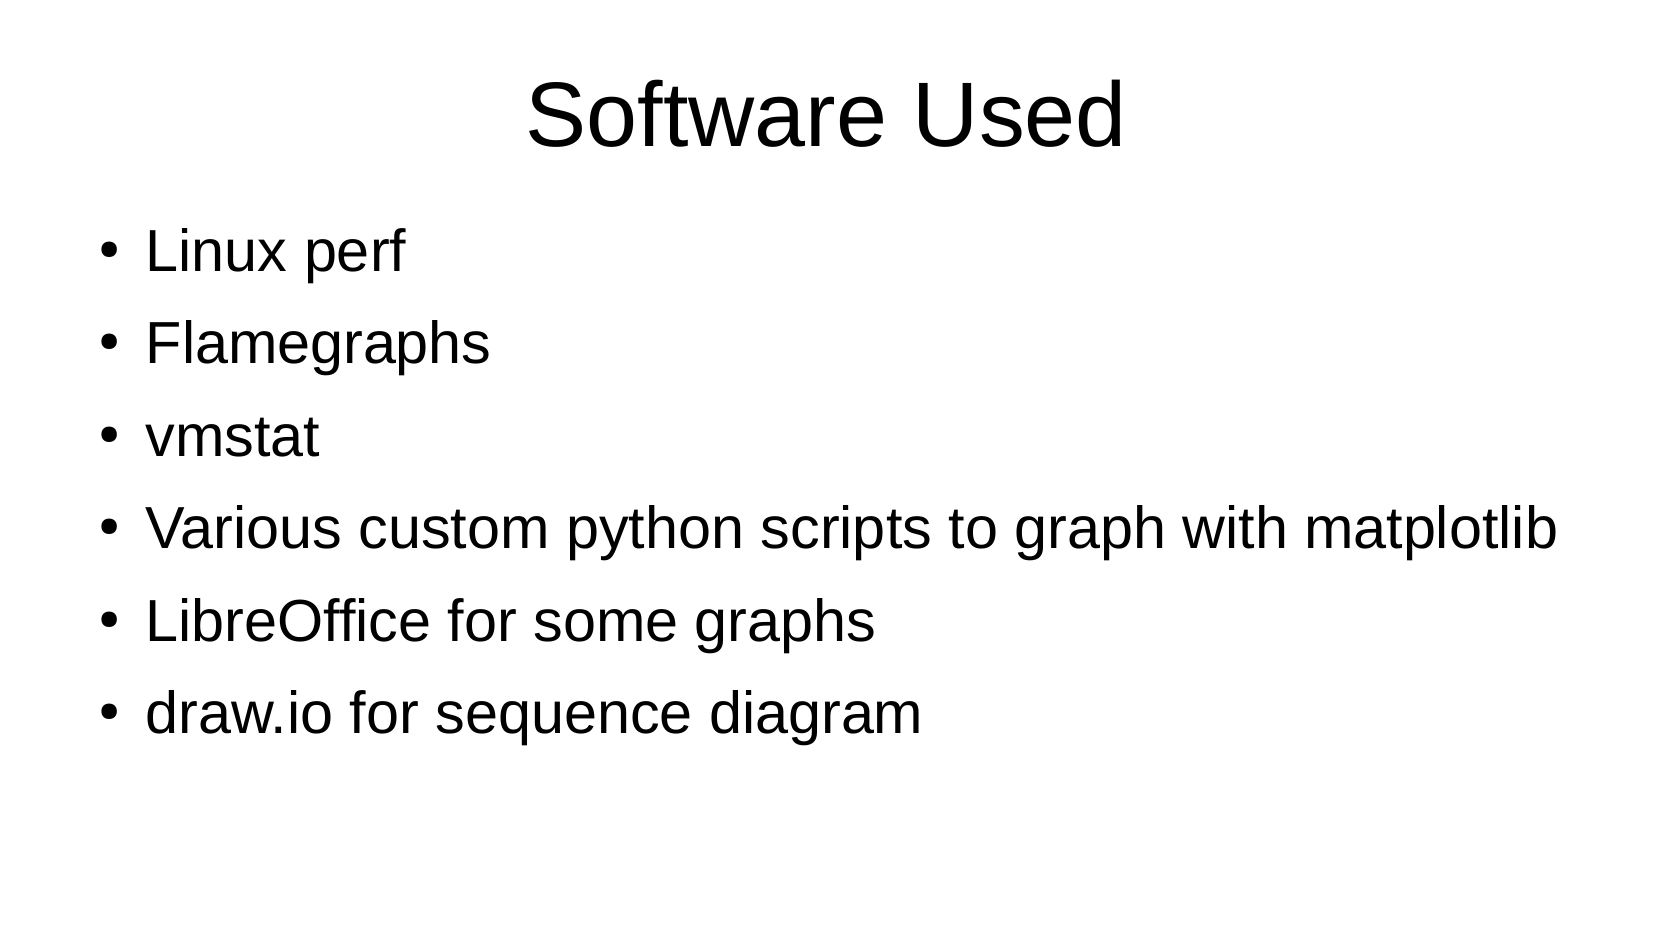

# Software Used
Linux perf
Flamegraphs
vmstat
Various custom python scripts to graph with matplotlib
LibreOffice for some graphs
draw.io for sequence diagram